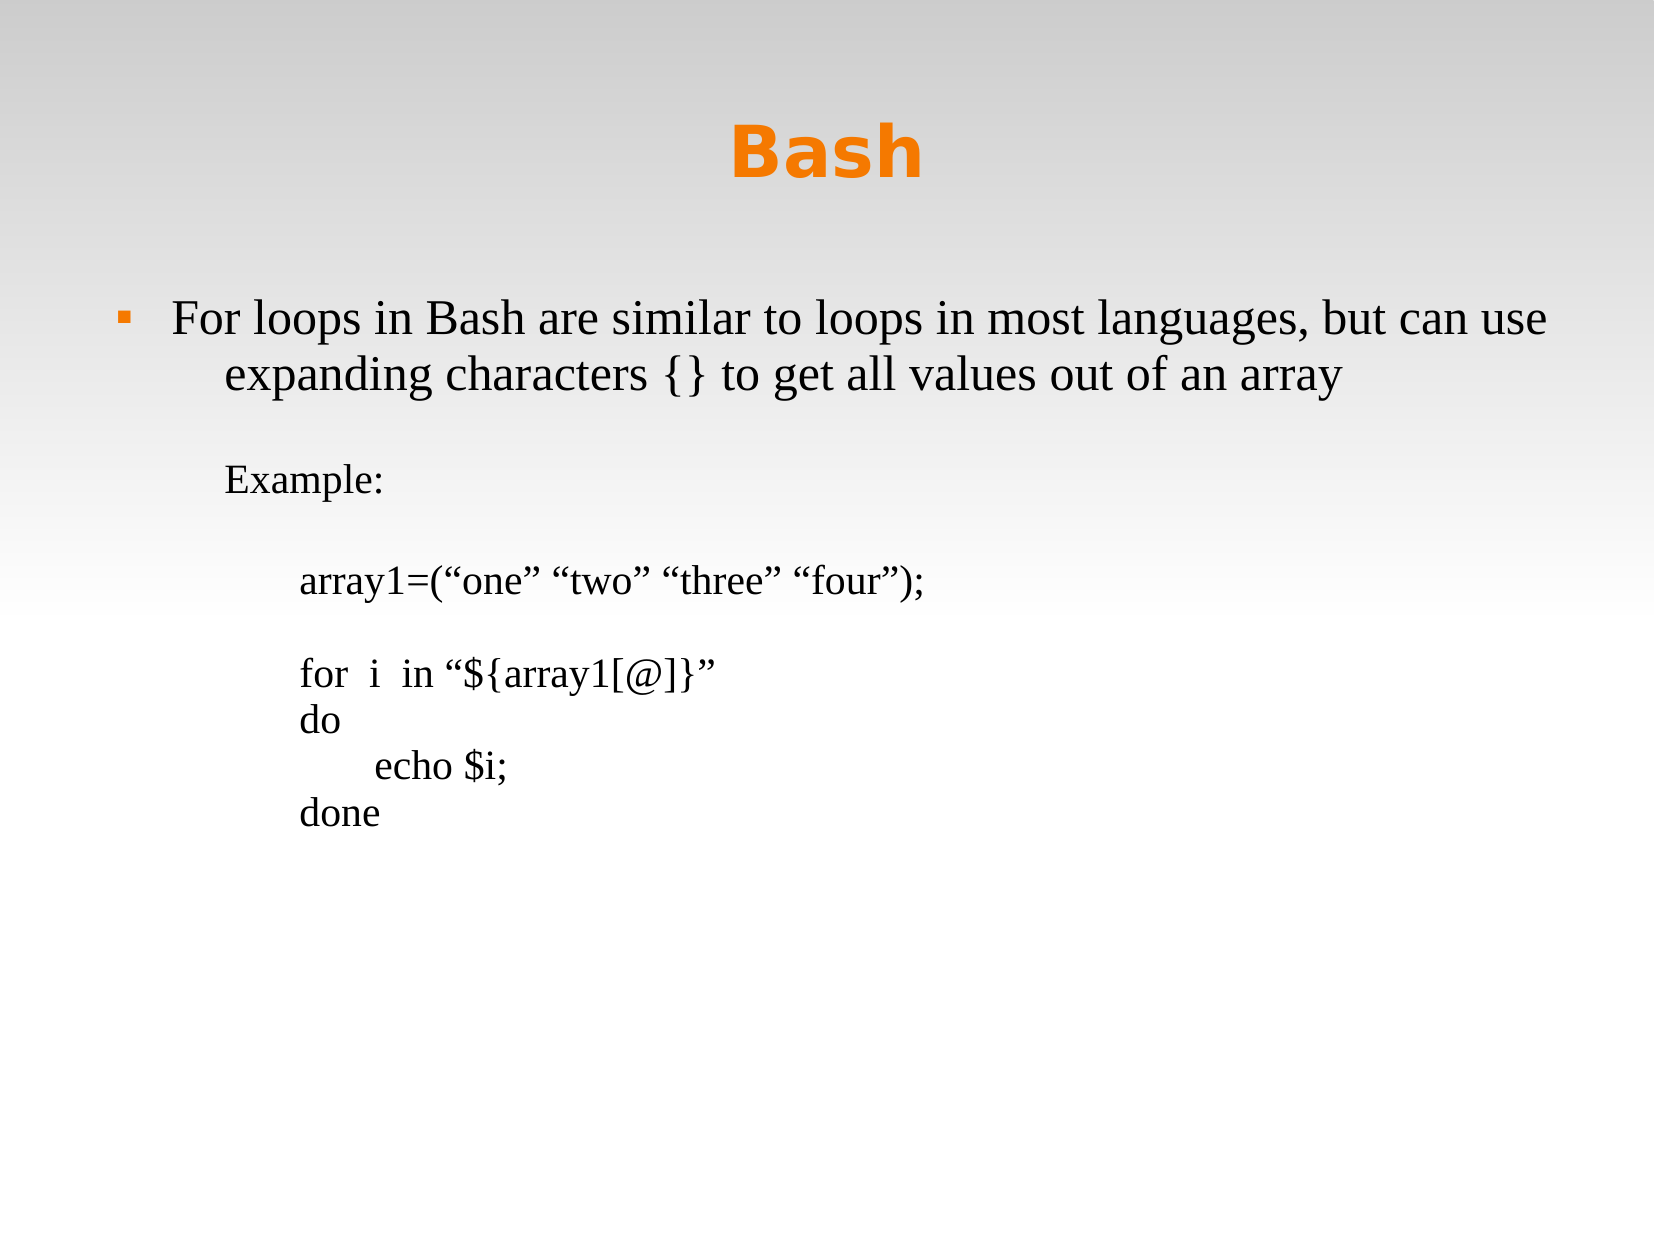

# Bash
For loops in Bash are similar to loops in most languages, but can use expanding characters {} to get all values out of an array
Example:
	array1=(“one” “two” “three” “four”);
	for i in “${array1[@]}”
	do
		echo $i;
	done